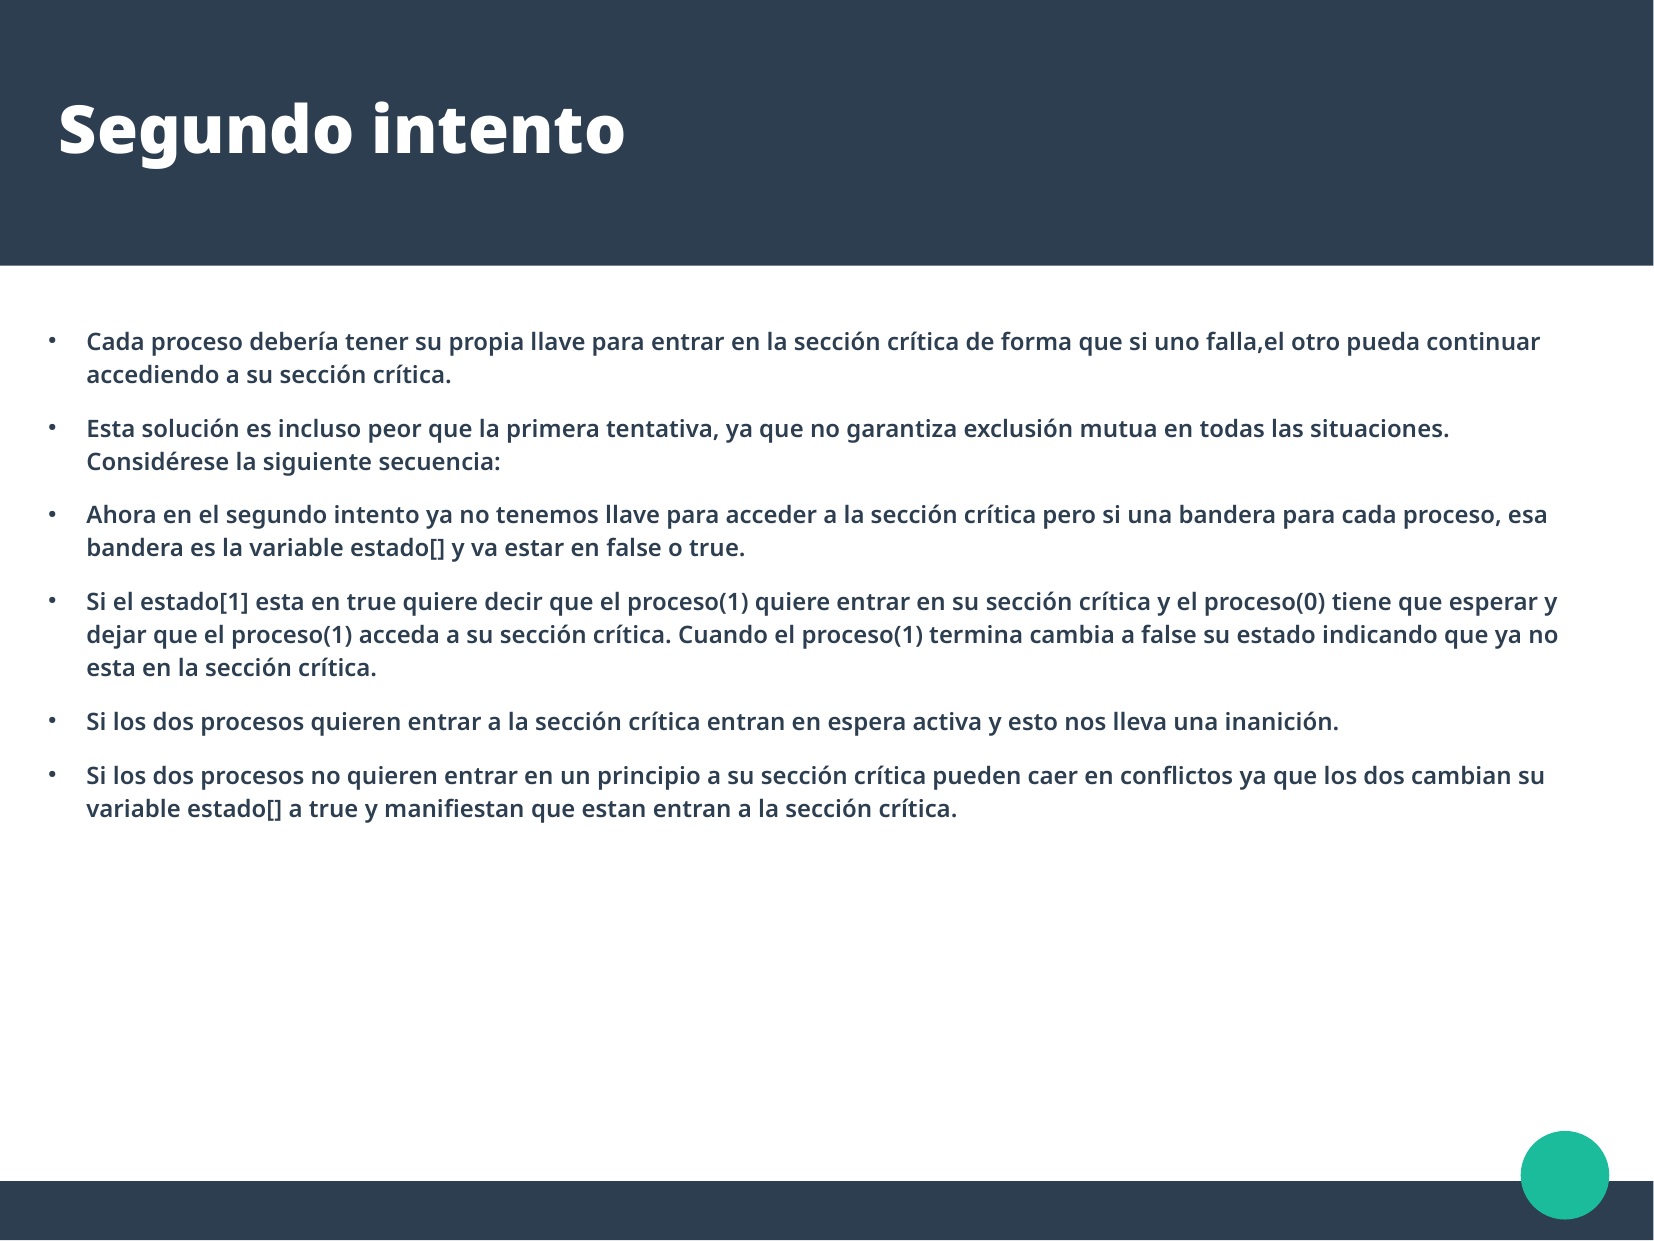

# Segundo intento
Cada proceso debería tener su propia llave para entrar en la sección crítica de forma que si uno falla,el otro pueda continuar accediendo a su sección crítica.
Esta solución es incluso peor que la primera tentativa, ya que no garantiza exclusión mutua en todas las situaciones. Considérese la siguiente secuencia:
Ahora en el segundo intento ya no tenemos llave para acceder a la sección crítica pero si una bandera para cada proceso, esa bandera es la variable estado[] y va estar en false o true.
Si el estado[1] esta en true quiere decir que el proceso(1) quiere entrar en su sección crítica y el proceso(0) tiene que esperar y dejar que el proceso(1) acceda a su sección crítica. Cuando el proceso(1) termina cambia a false su estado indicando que ya no esta en la sección crítica.
Si los dos procesos quieren entrar a la sección crítica entran en espera activa y esto nos lleva una inanición.
Si los dos procesos no quieren entrar en un principio a su sección crítica pueden caer en conflictos ya que los dos cambian su variable estado[] a true y manifiestan que estan entran a la sección crítica.